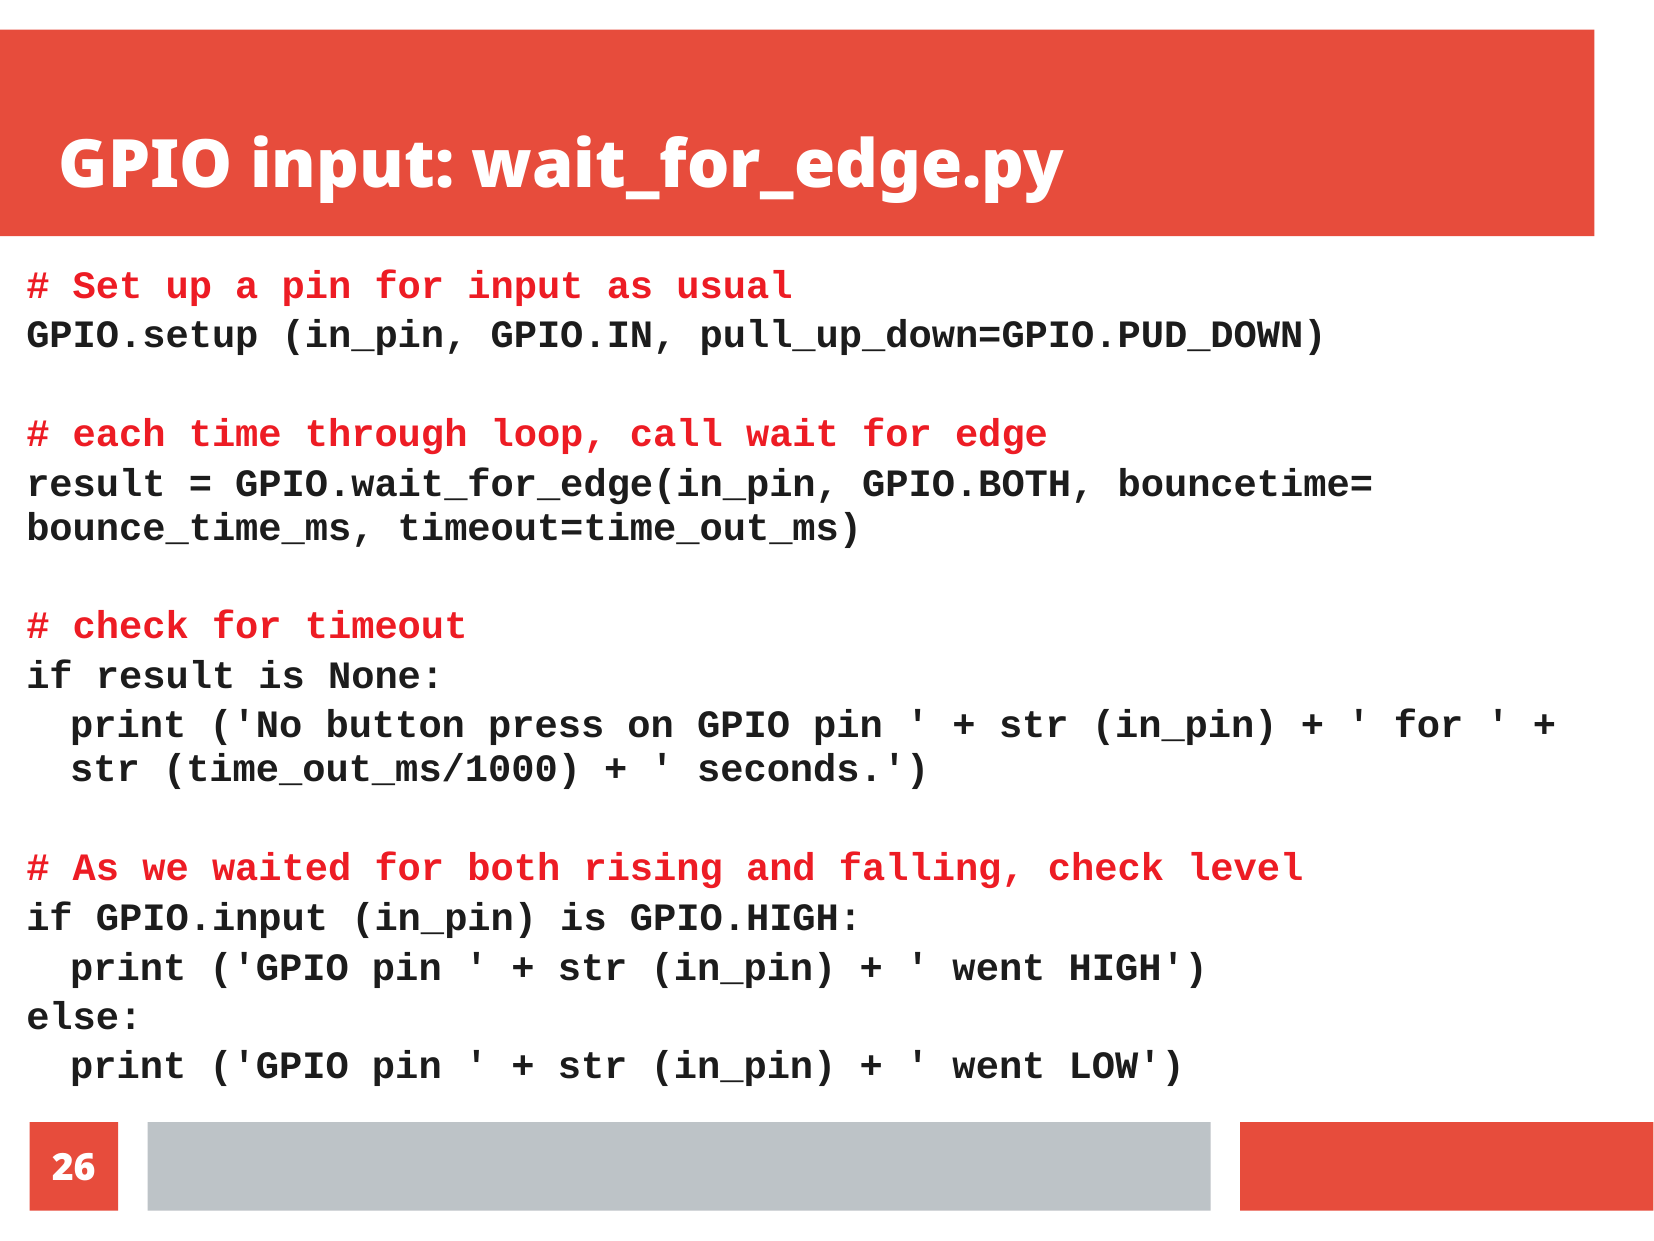

# GPIO input: wait_for_edge.py
# Set up a pin for input as usual
GPIO.setup (in_pin, GPIO.IN, pull_up_down=GPIO.PUD_DOWN)
# each time through loop, call wait for edge
result = GPIO.wait_for_edge(in_pin, GPIO.BOTH, bouncetime= bounce_time_ms, timeout=time_out_ms)
# check for timeout
if result is None:
print ('No button press on GPIO pin ' + str (in_pin) + ' for ' + str (time_out_ms/1000) + ' seconds.')
# As we waited for both rising and falling, check level
if GPIO.input (in_pin) is GPIO.HIGH:
print ('GPIO pin ' + str (in_pin) + ' went HIGH')
else:
print ('GPIO pin ' + str (in_pin) + ' went LOW')
26